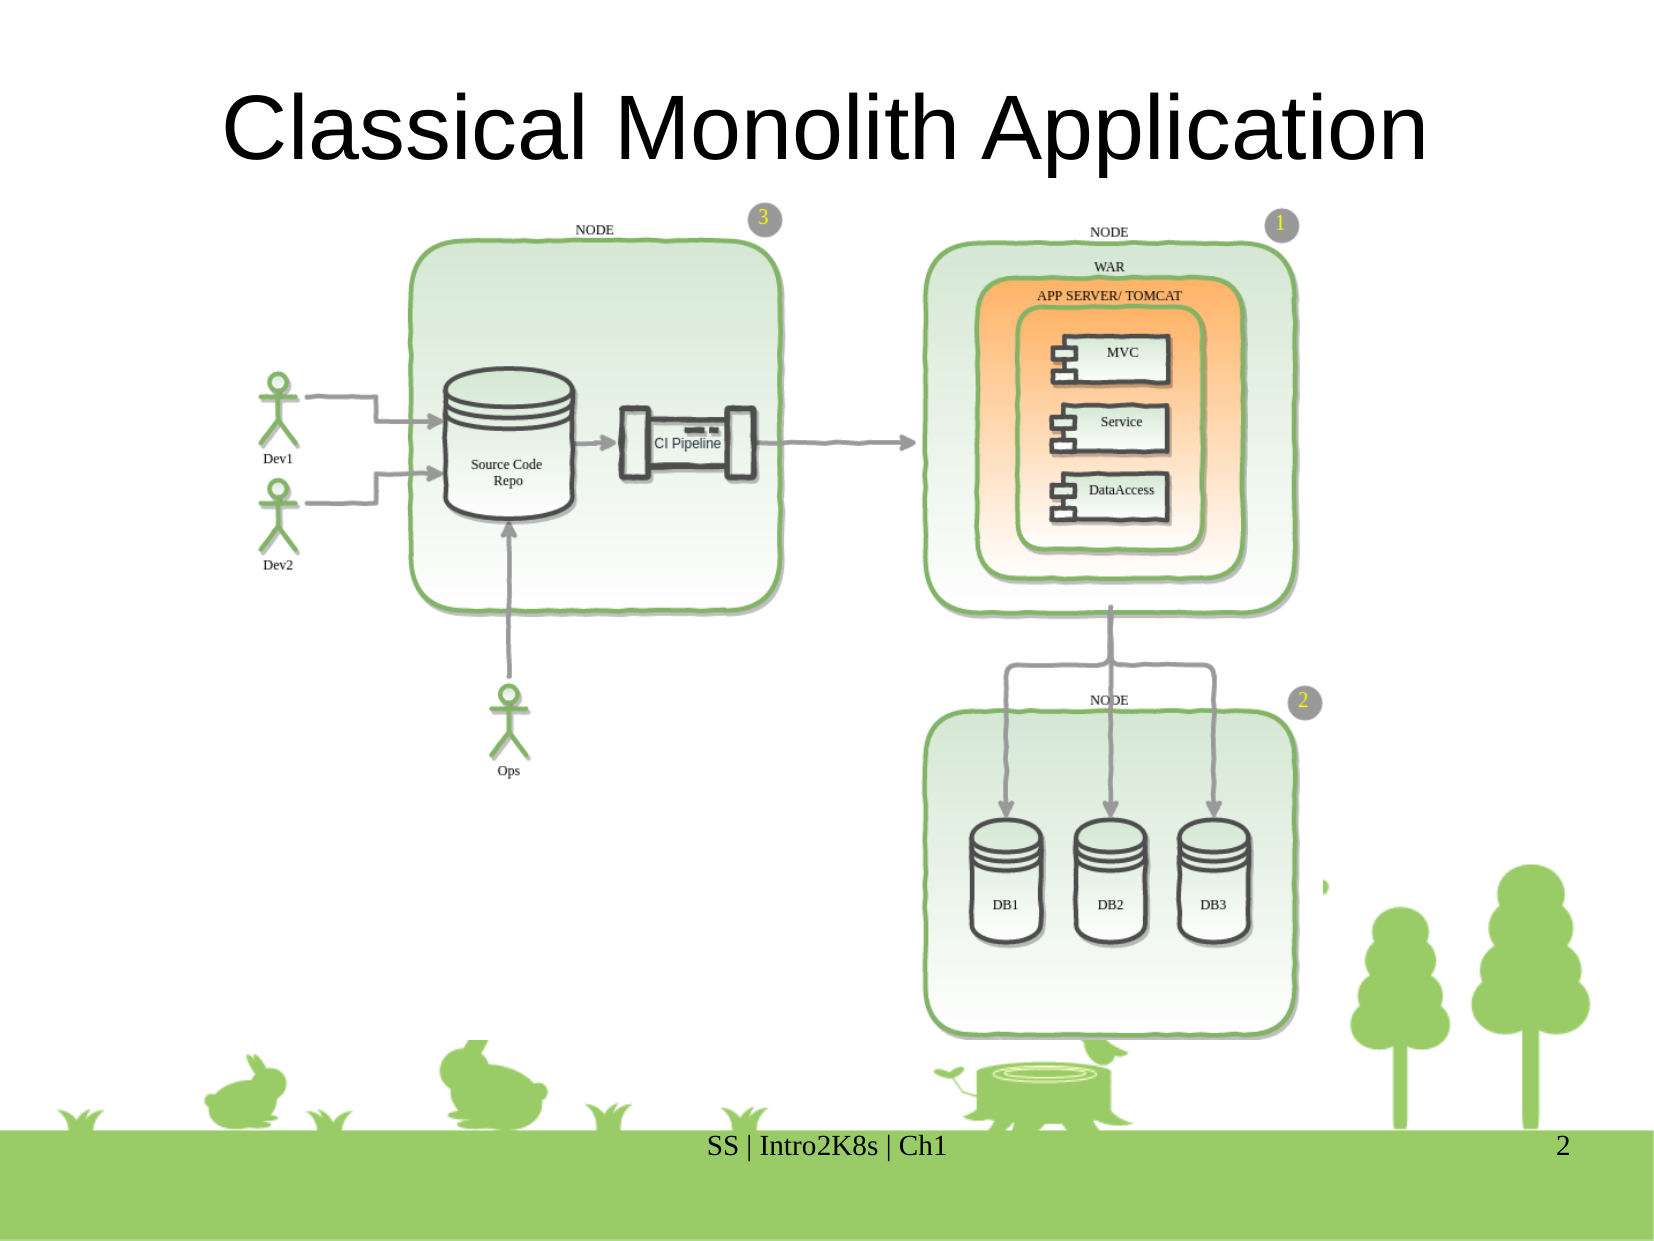

# Classical Monolith Application
SS | Intro2K8s | Ch1
2